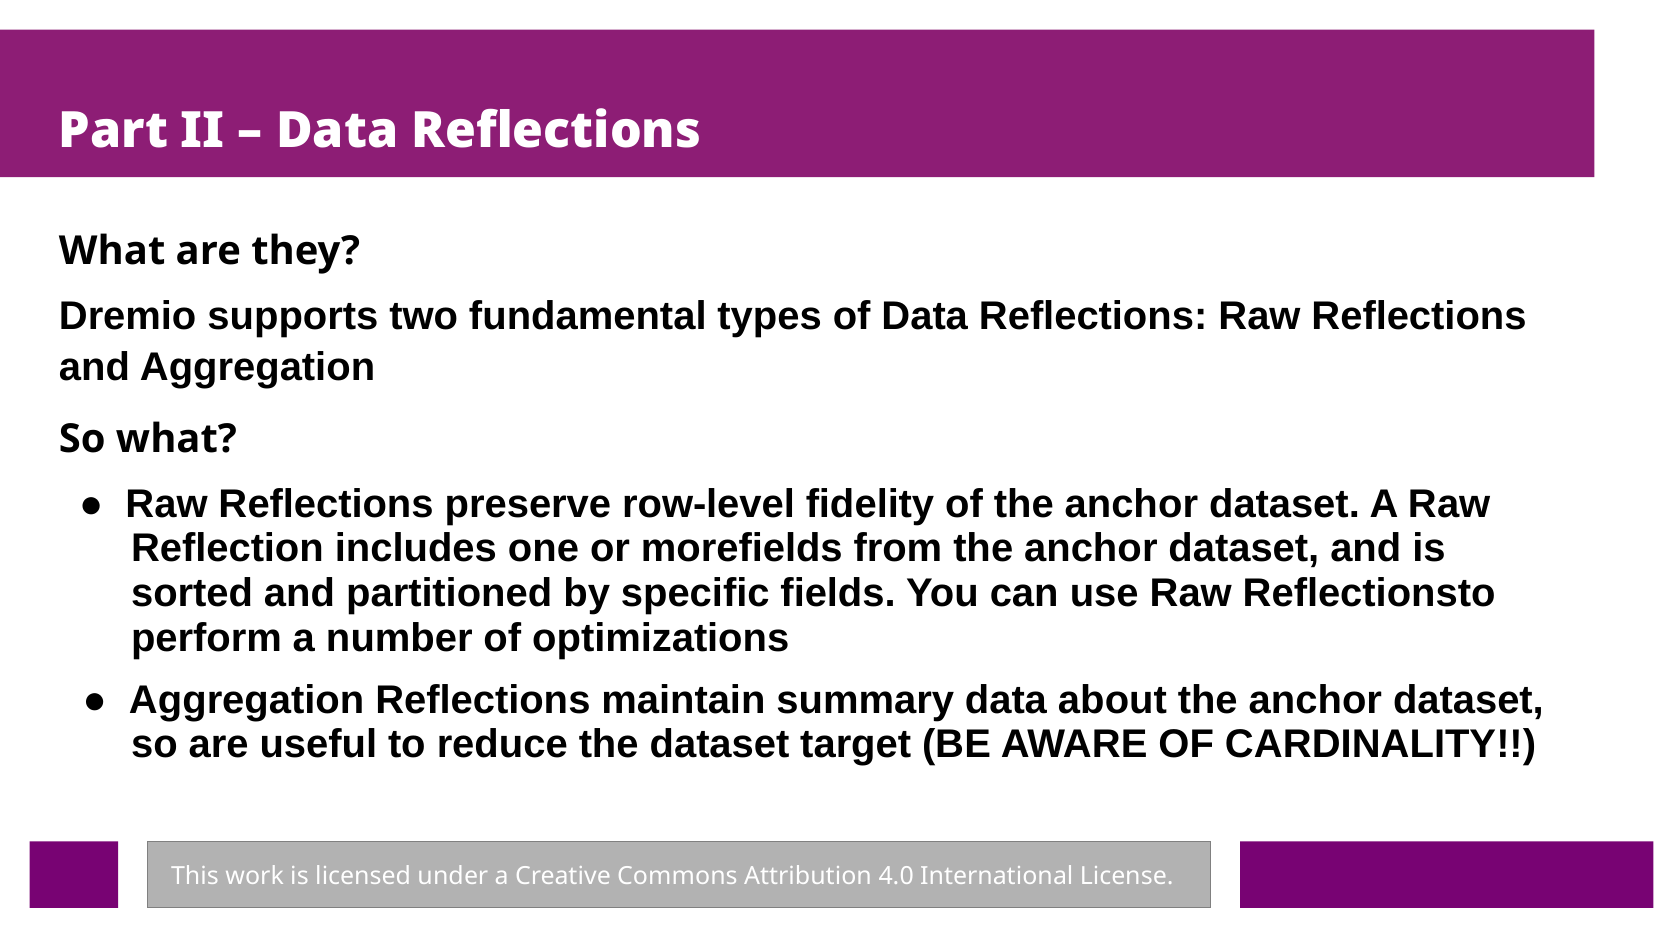

# Part II – Data Reflections
What are they?
Dremio supports two fundamental types of Data Reflections: Raw Reflections and Aggregation
So what?
● Raw Reflections preserve row-level fidelity of the anchor dataset. A Raw Reflection includes one or morefields from the anchor dataset, and is sorted and partitioned by specific fields. You can use Raw Reflectionsto perform a number of optimizations
● Aggregation Reflections maintain summary data about the anchor dataset, so are useful to reduce the dataset target (BE AWARE OF CARDINALITY!!)